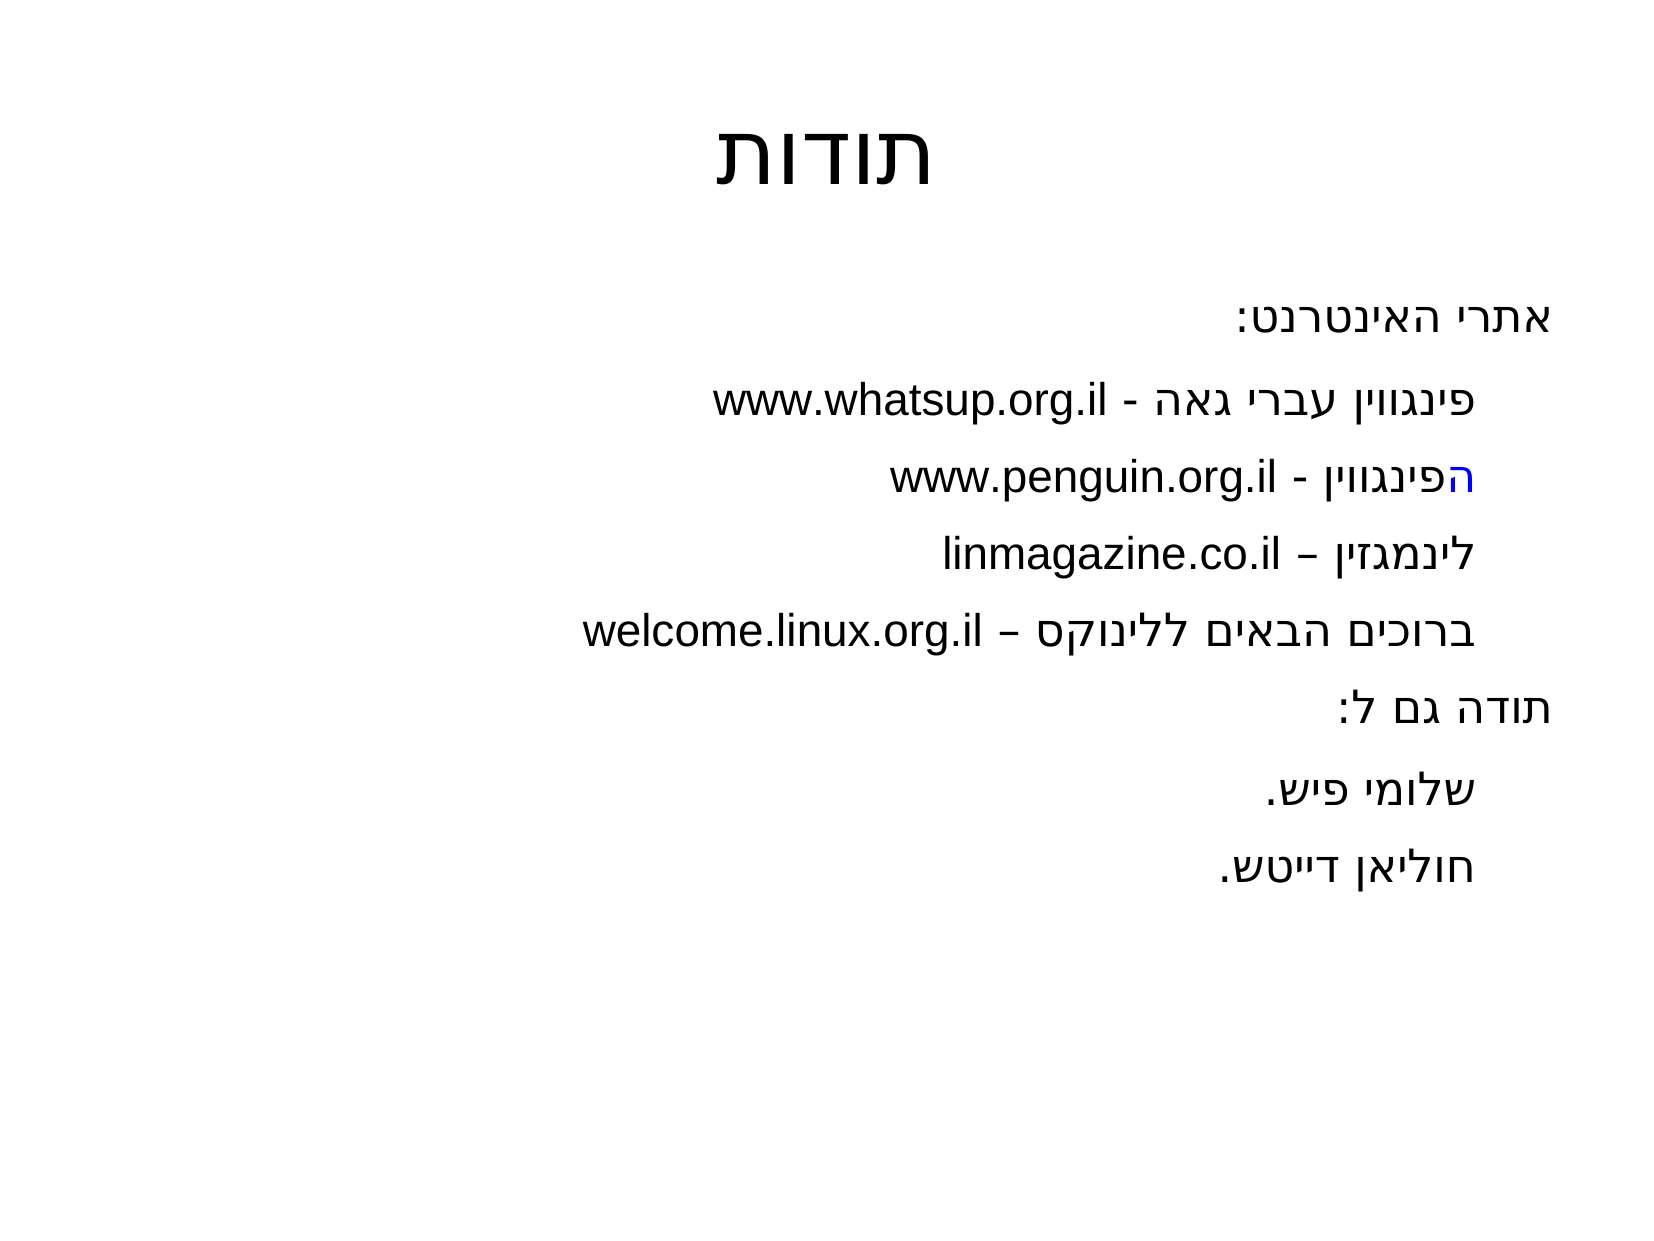

# תודות
אתרי האינטרנט:
פינגווין עברי גאה - www.whatsup.org.il
הפינגווין - www.penguin.org.il
לינמגזין – linmagazine.co.il
ברוכים הבאים ללינוקס – welcome.linux.org.il
תודה גם ל:
שלומי פיש.
חוליאן דייטש.